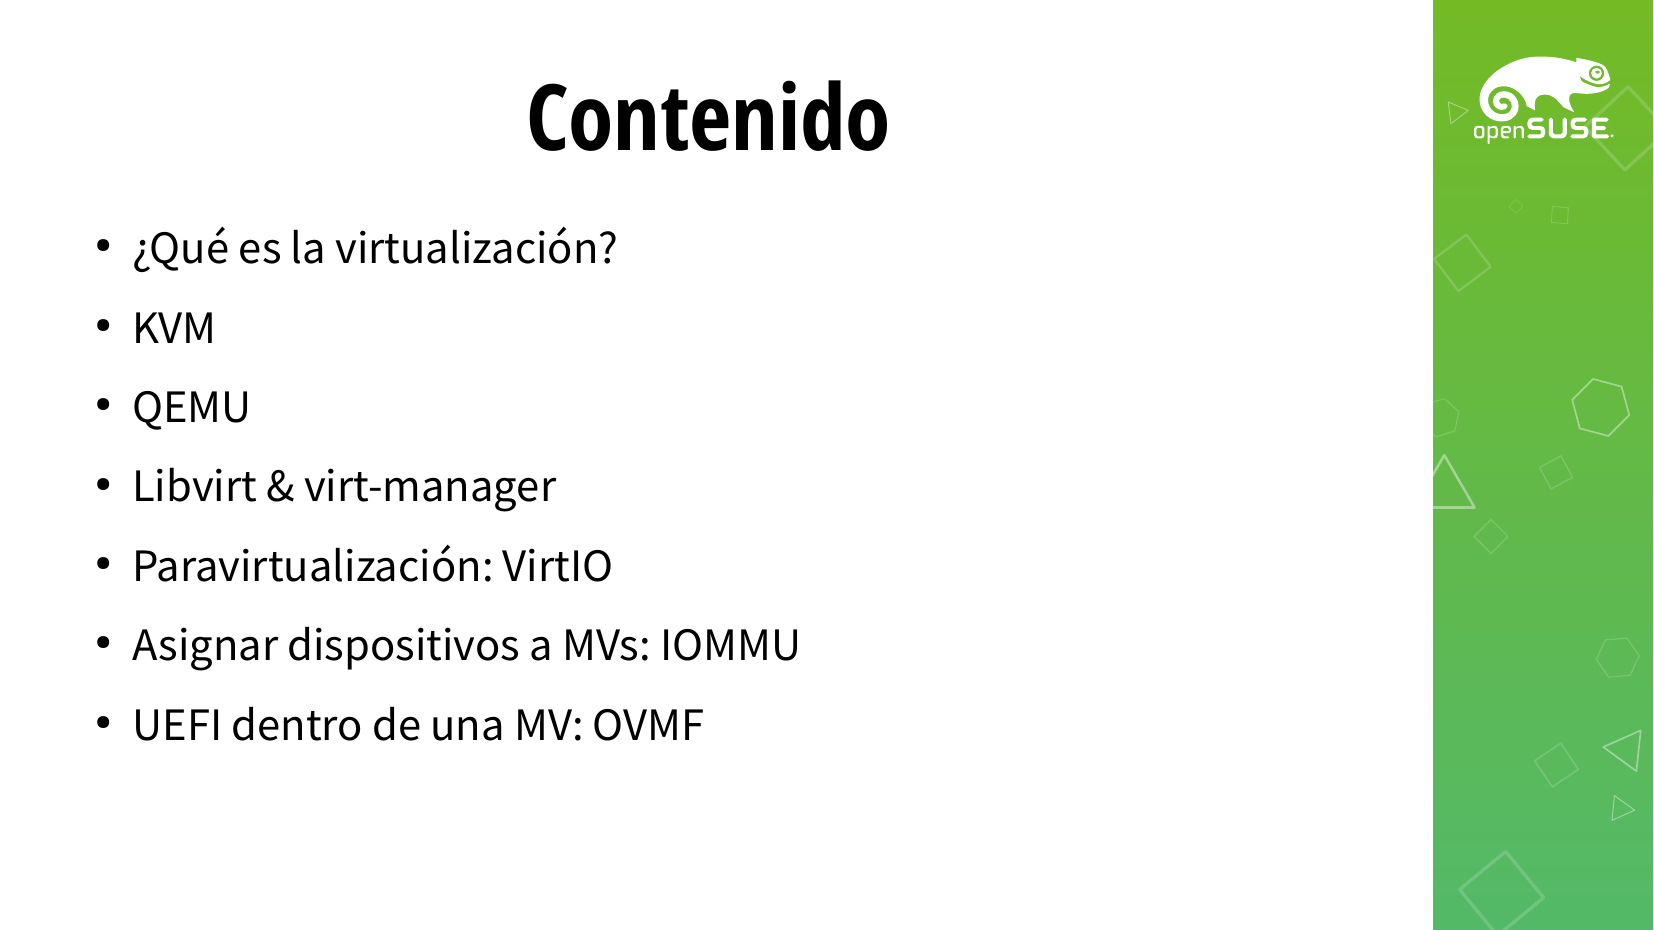

# Contenido
¿Qué es la virtualización?
KVM
QEMU
Libvirt & virt-manager
Paravirtualización: VirtIO
Asignar dispositivos a MVs: IOMMU
UEFI dentro de una MV: OVMF